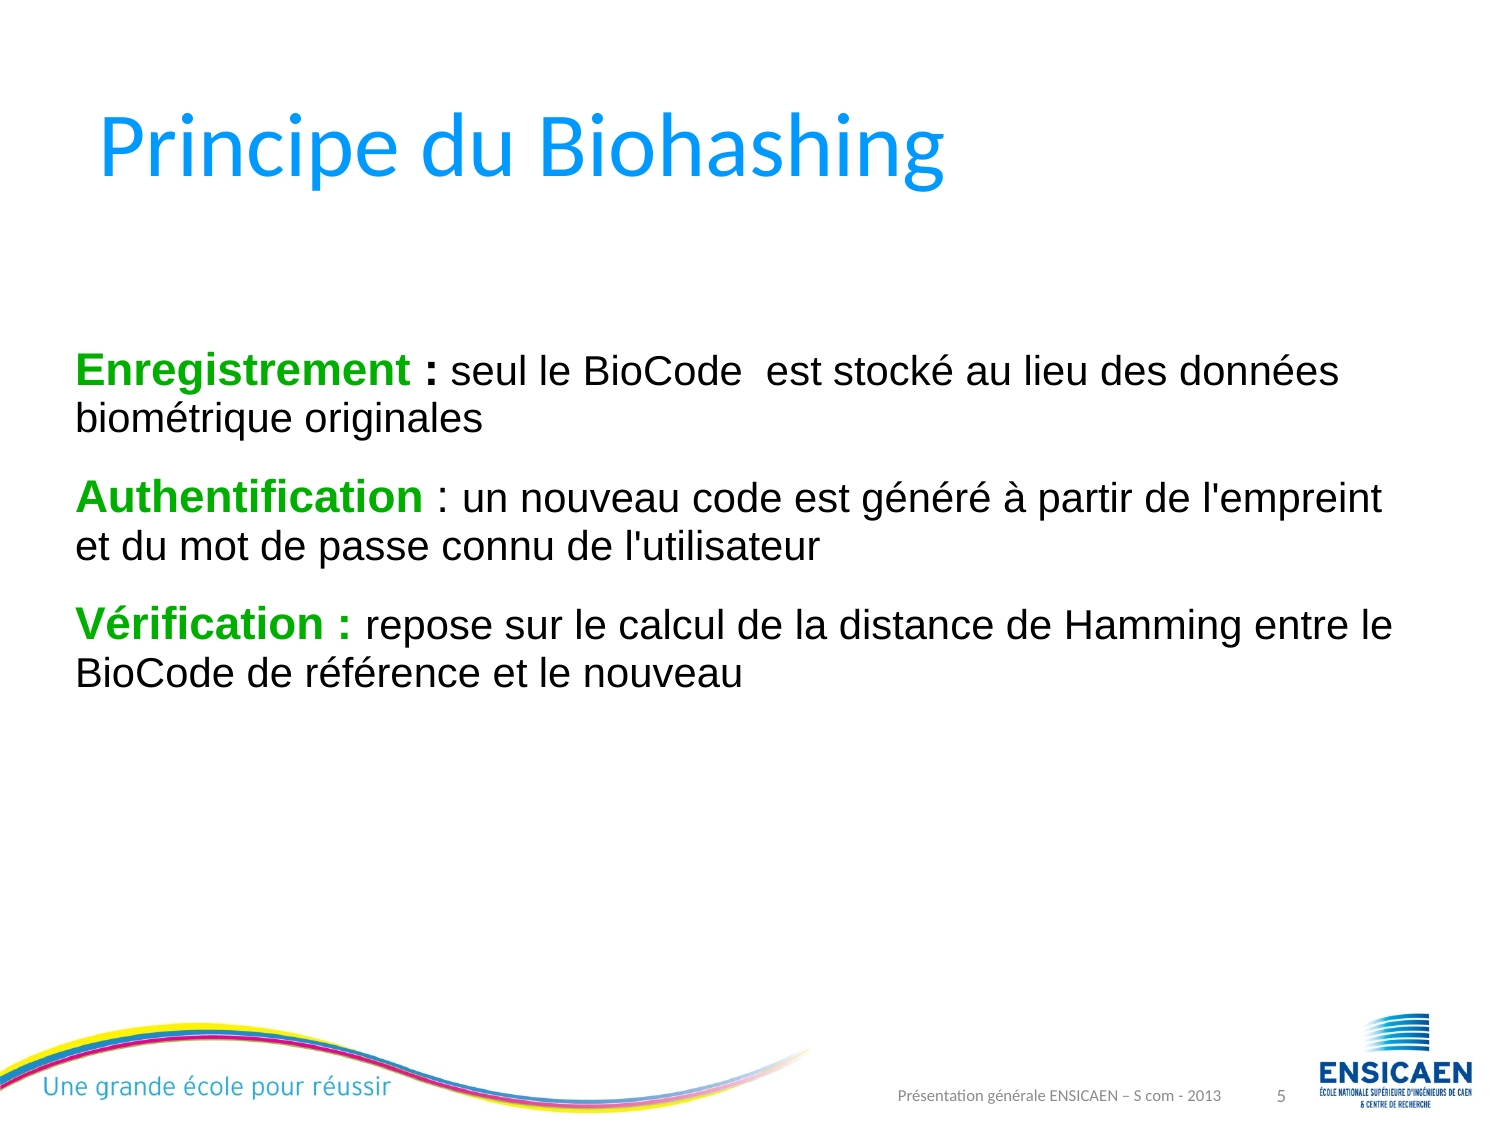

# Principe du Biohashing
Enregistrement : seul le BioCode est stocké au lieu des données biométrique originales
Authentification : un nouveau code est généré à partir de l'empreint et du mot de passe connu de l'utilisateur
Vérification : repose sur le calcul de la distance de Hamming entre le BioCode de référence et le nouveau